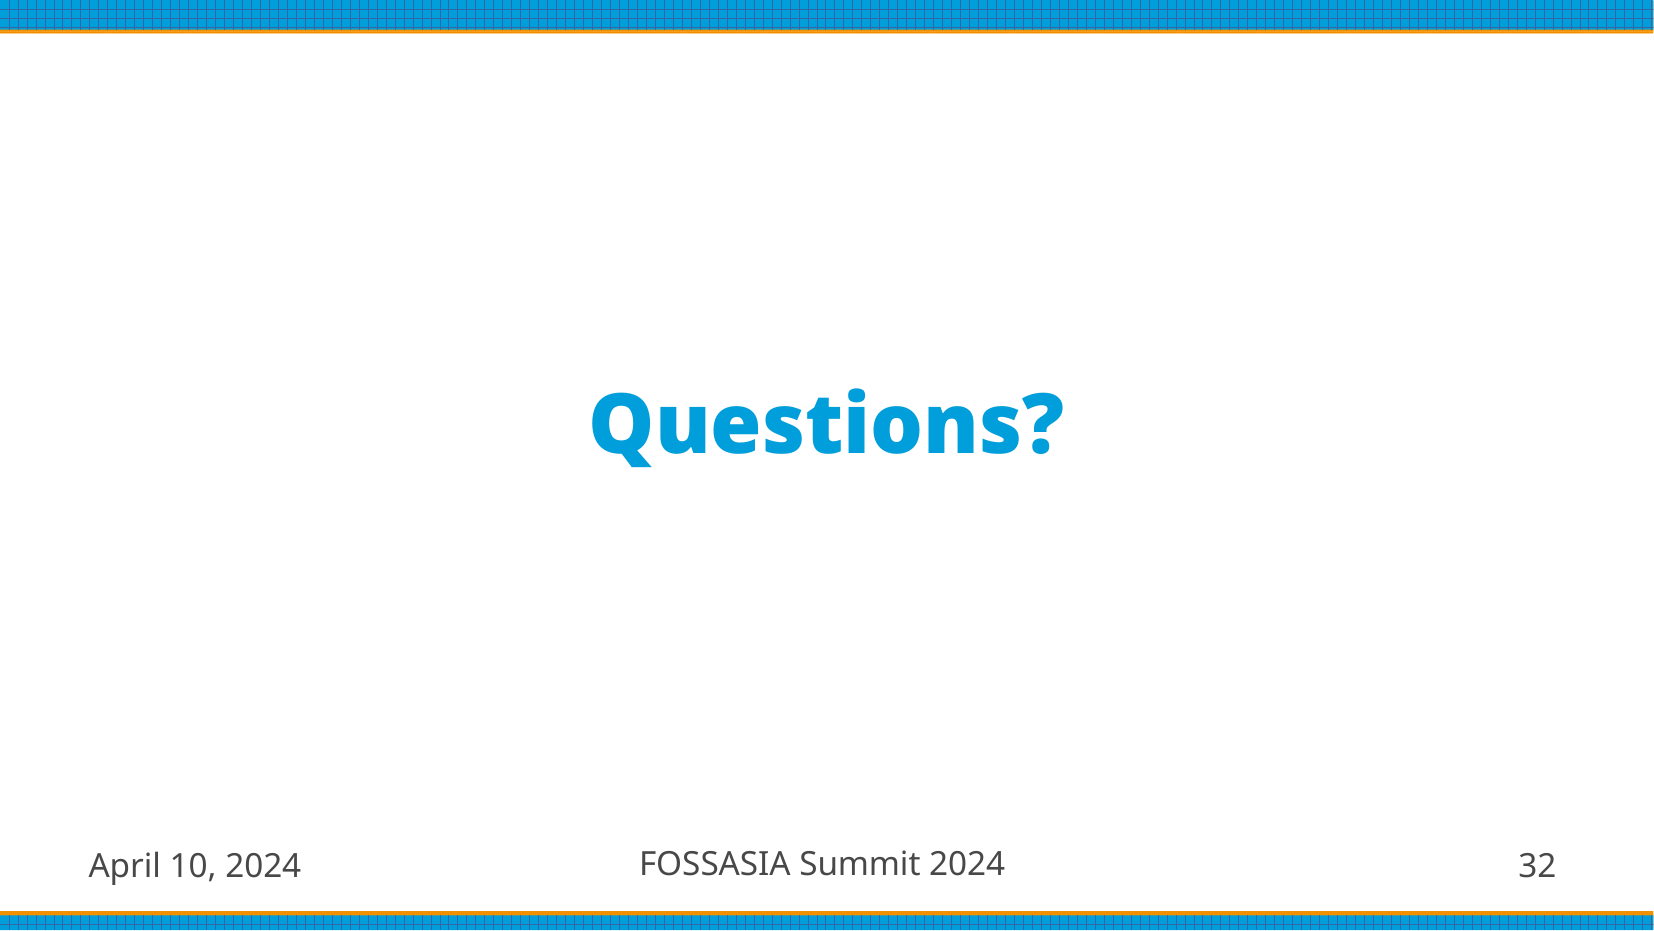

# Questions?
FOSSASIA Summit 2024
April 10, 2024
32